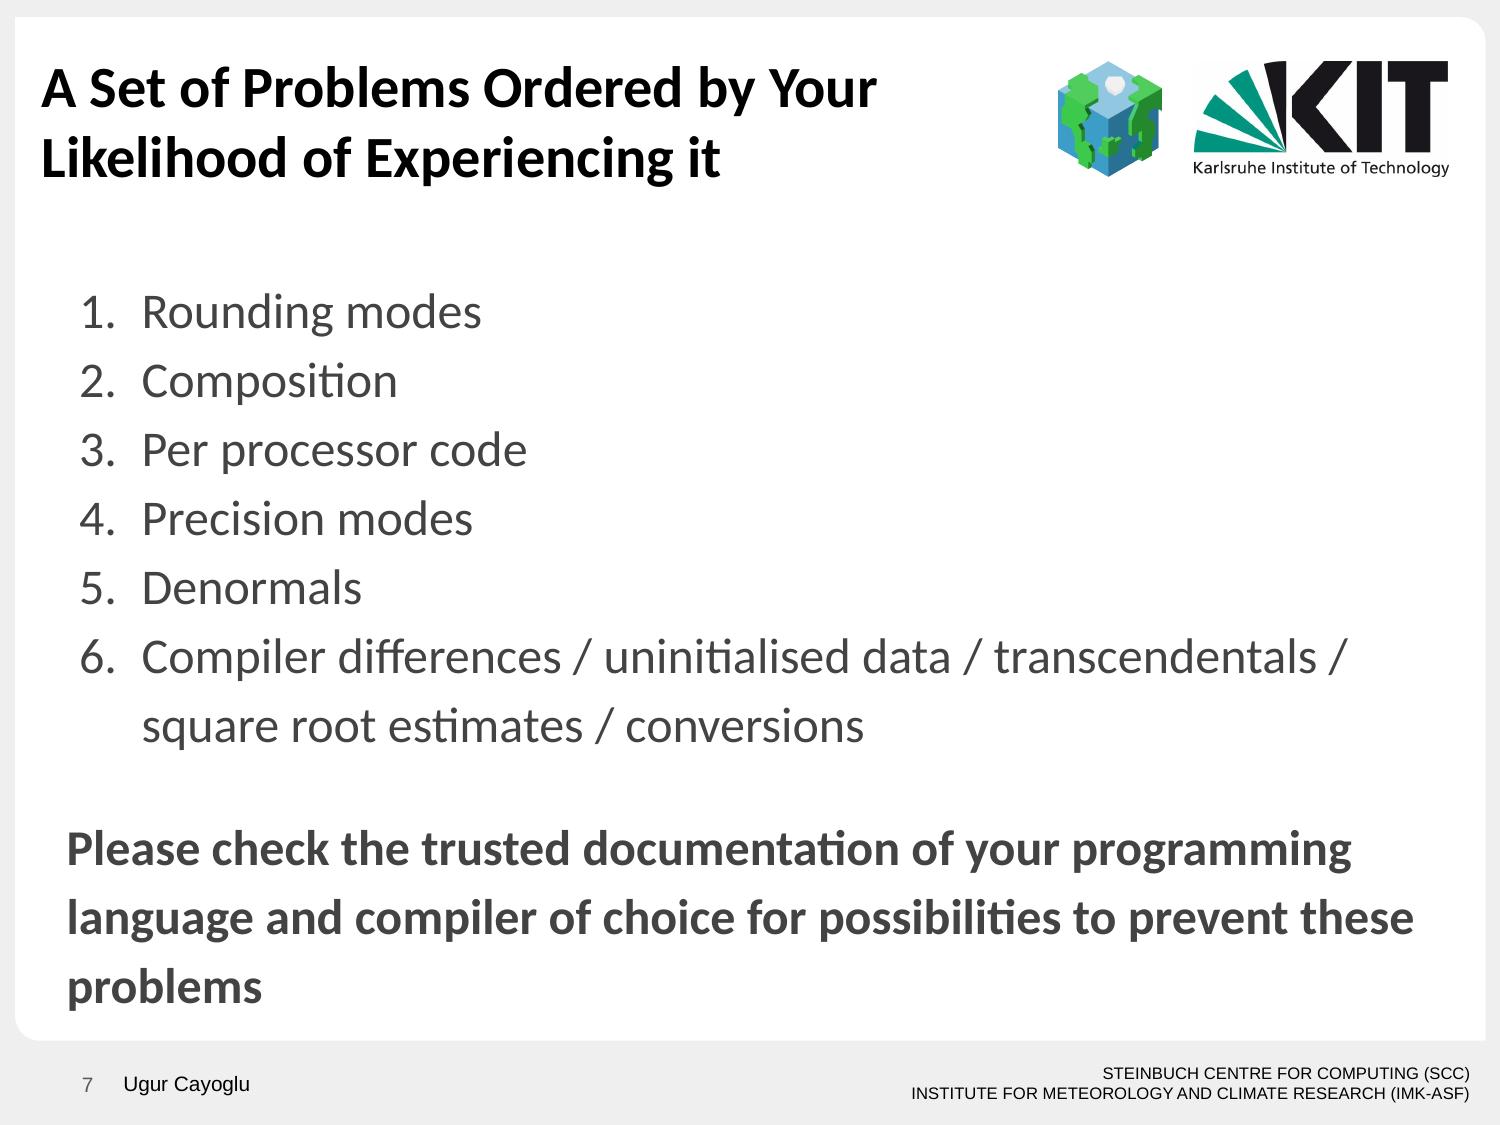

A Set of Problems Ordered by Your Likelihood of Experiencing it
# Rounding modes
Composition
Per processor code
Precision modes
Denormals
Compiler differences / uninitialised data / transcendentals / square root estimates / conversions
Please check the trusted documentation of your programming language and compiler of choice for possibilities to prevent these problems
STEINBUCH CENTRE FOR COMPUTING (SCC)
INSTITUTE FOR METEOROLOGY AND CLIMATE RESEARCH (IMK-ASF)
Ugur Cayoglu